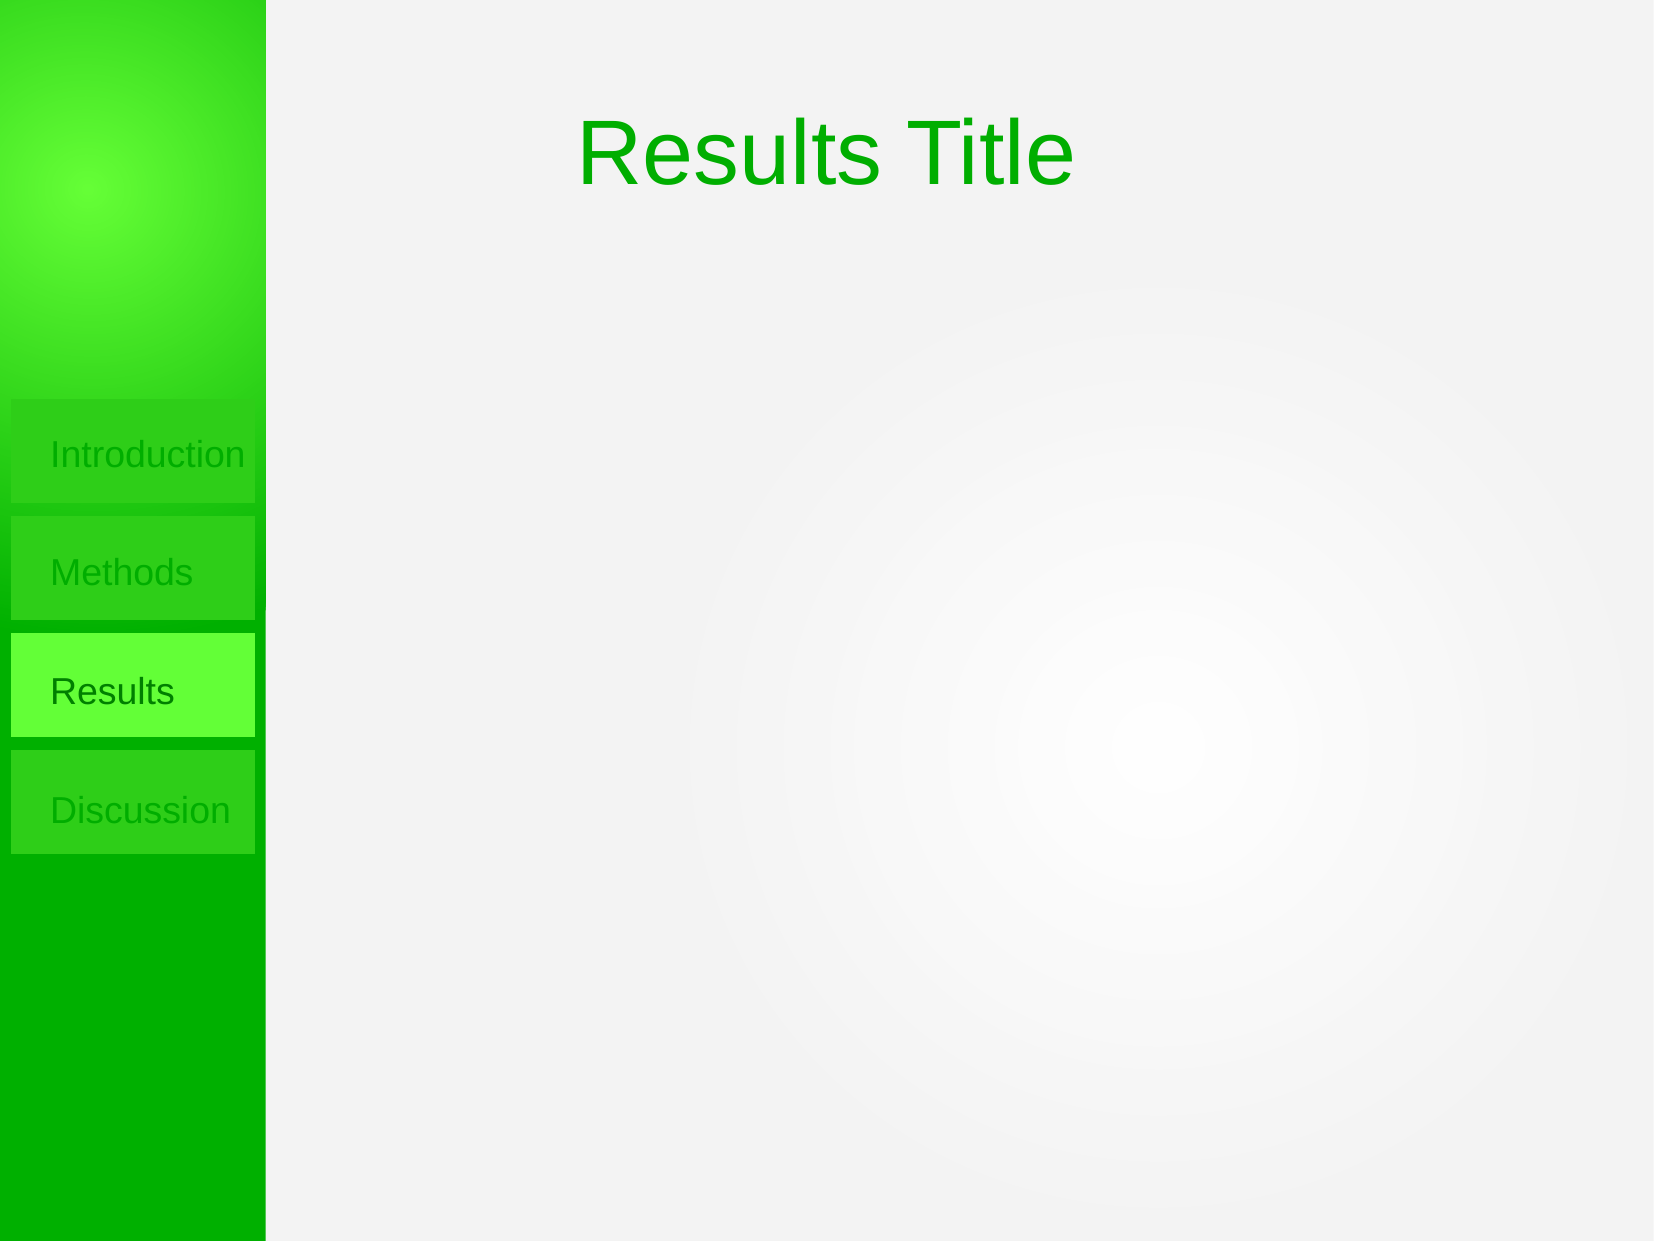

# Results Title
Introduction
Methods
Results
Discussion